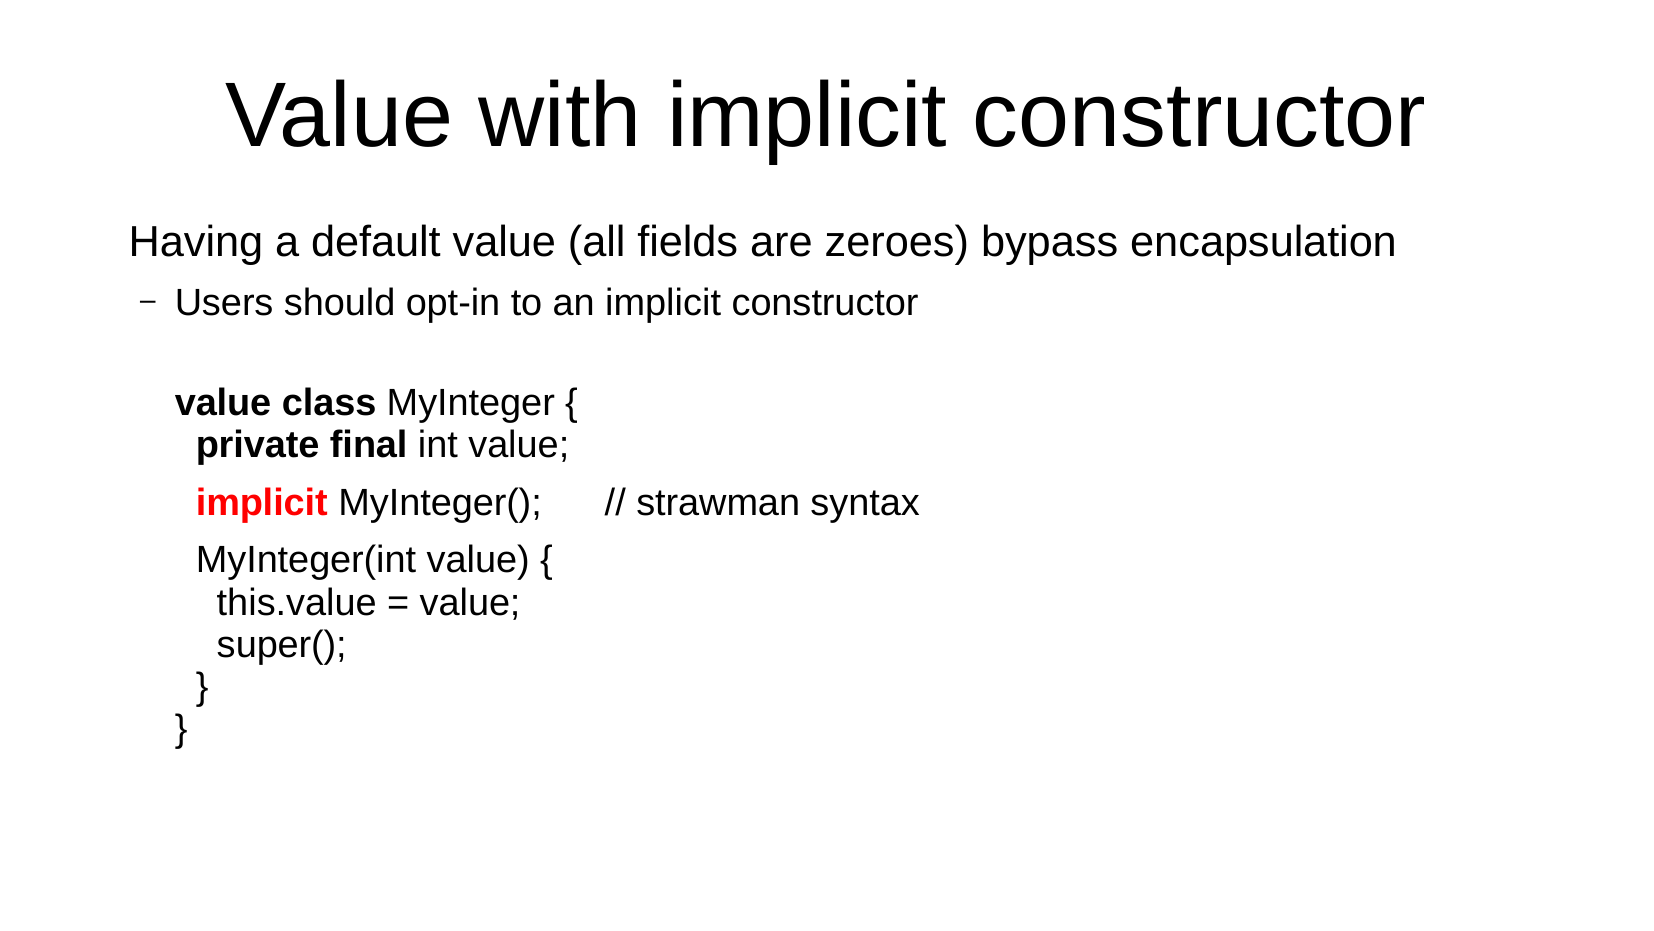

# Value with implicit constructor
Having a default value (all fields are zeroes) bypass encapsulation
Users should opt-in to an implicit constructor
value class MyInteger {
 private final int value;
 implicit MyInteger(); // strawman syntax
 MyInteger(int value) {
 this.value = value;
 super();
 }
}